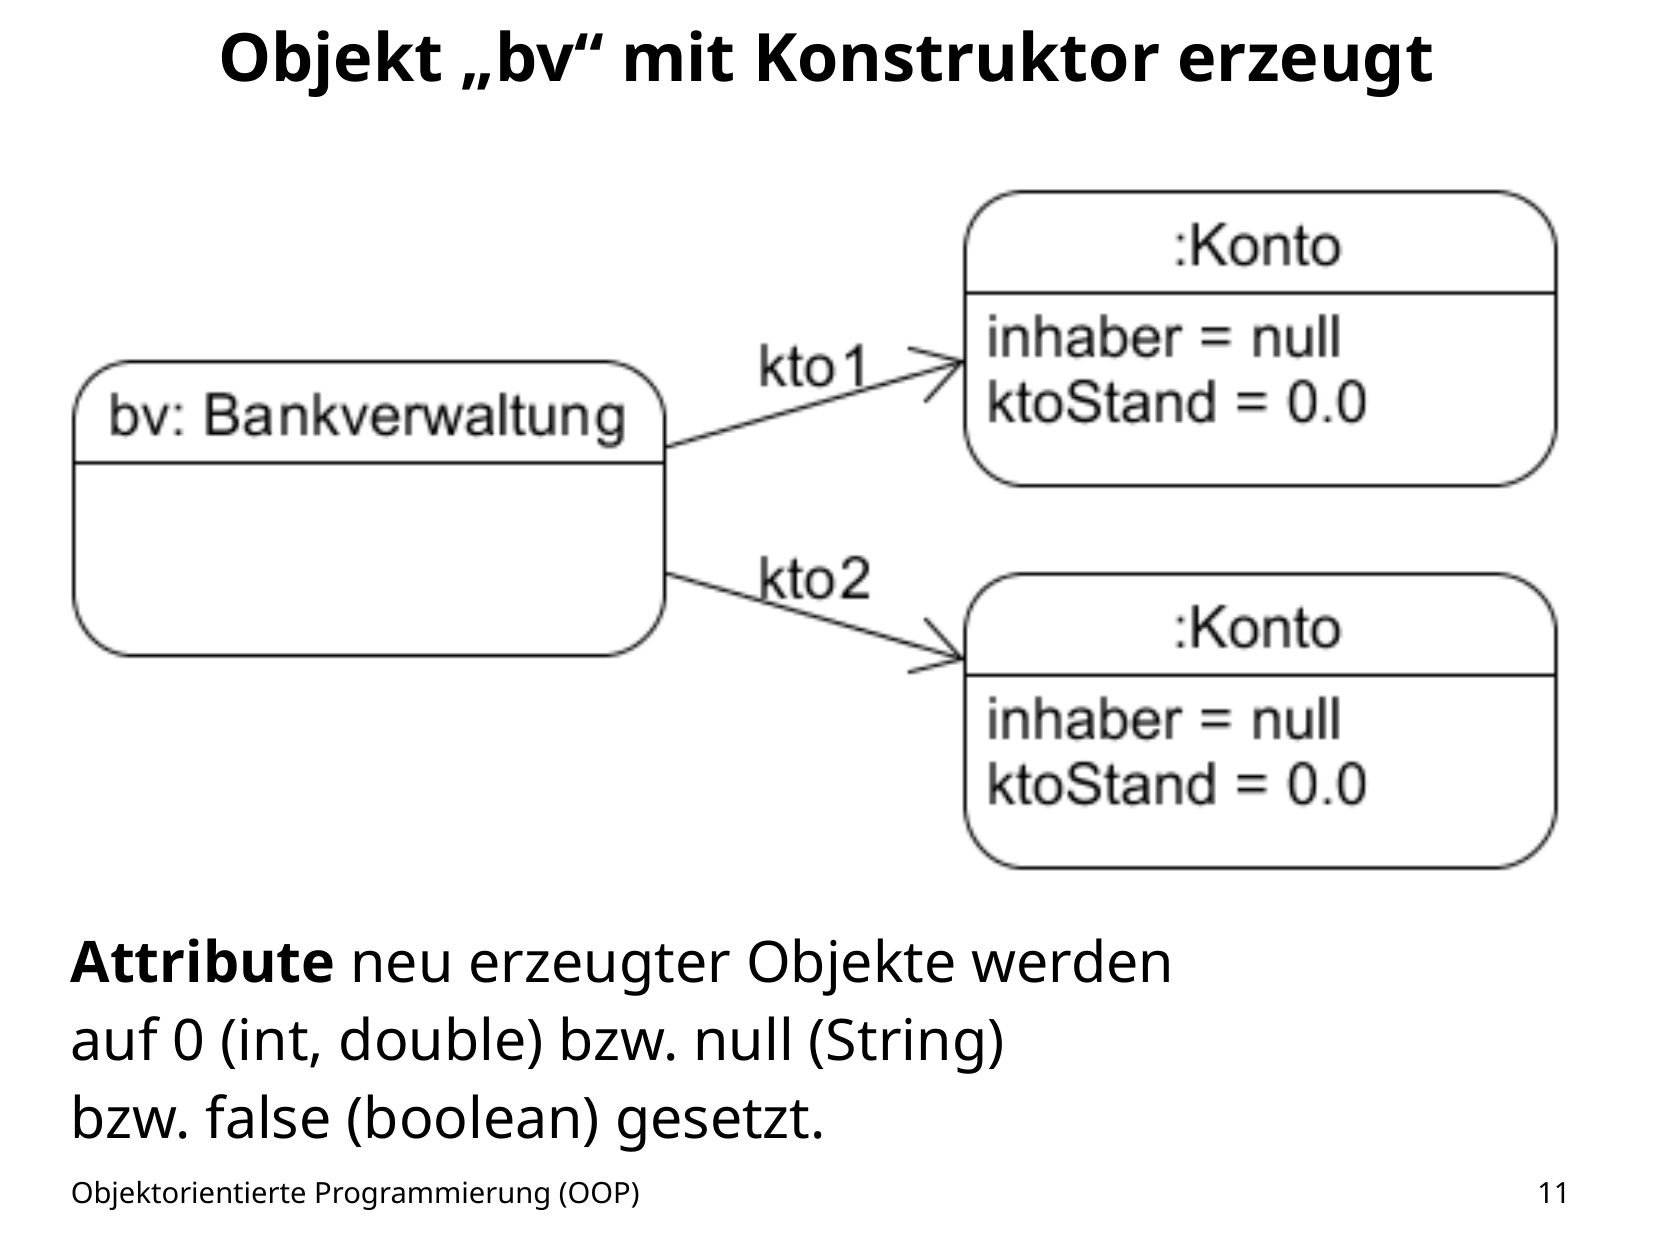

# Objekt „bv“ mit Konstruktor erzeugt
Attribute neu erzeugter Objekte werden
auf 0 (int, double) bzw. null (String)
bzw. false (boolean) gesetzt.
Objektorientierte Programmierung (OOP)
11